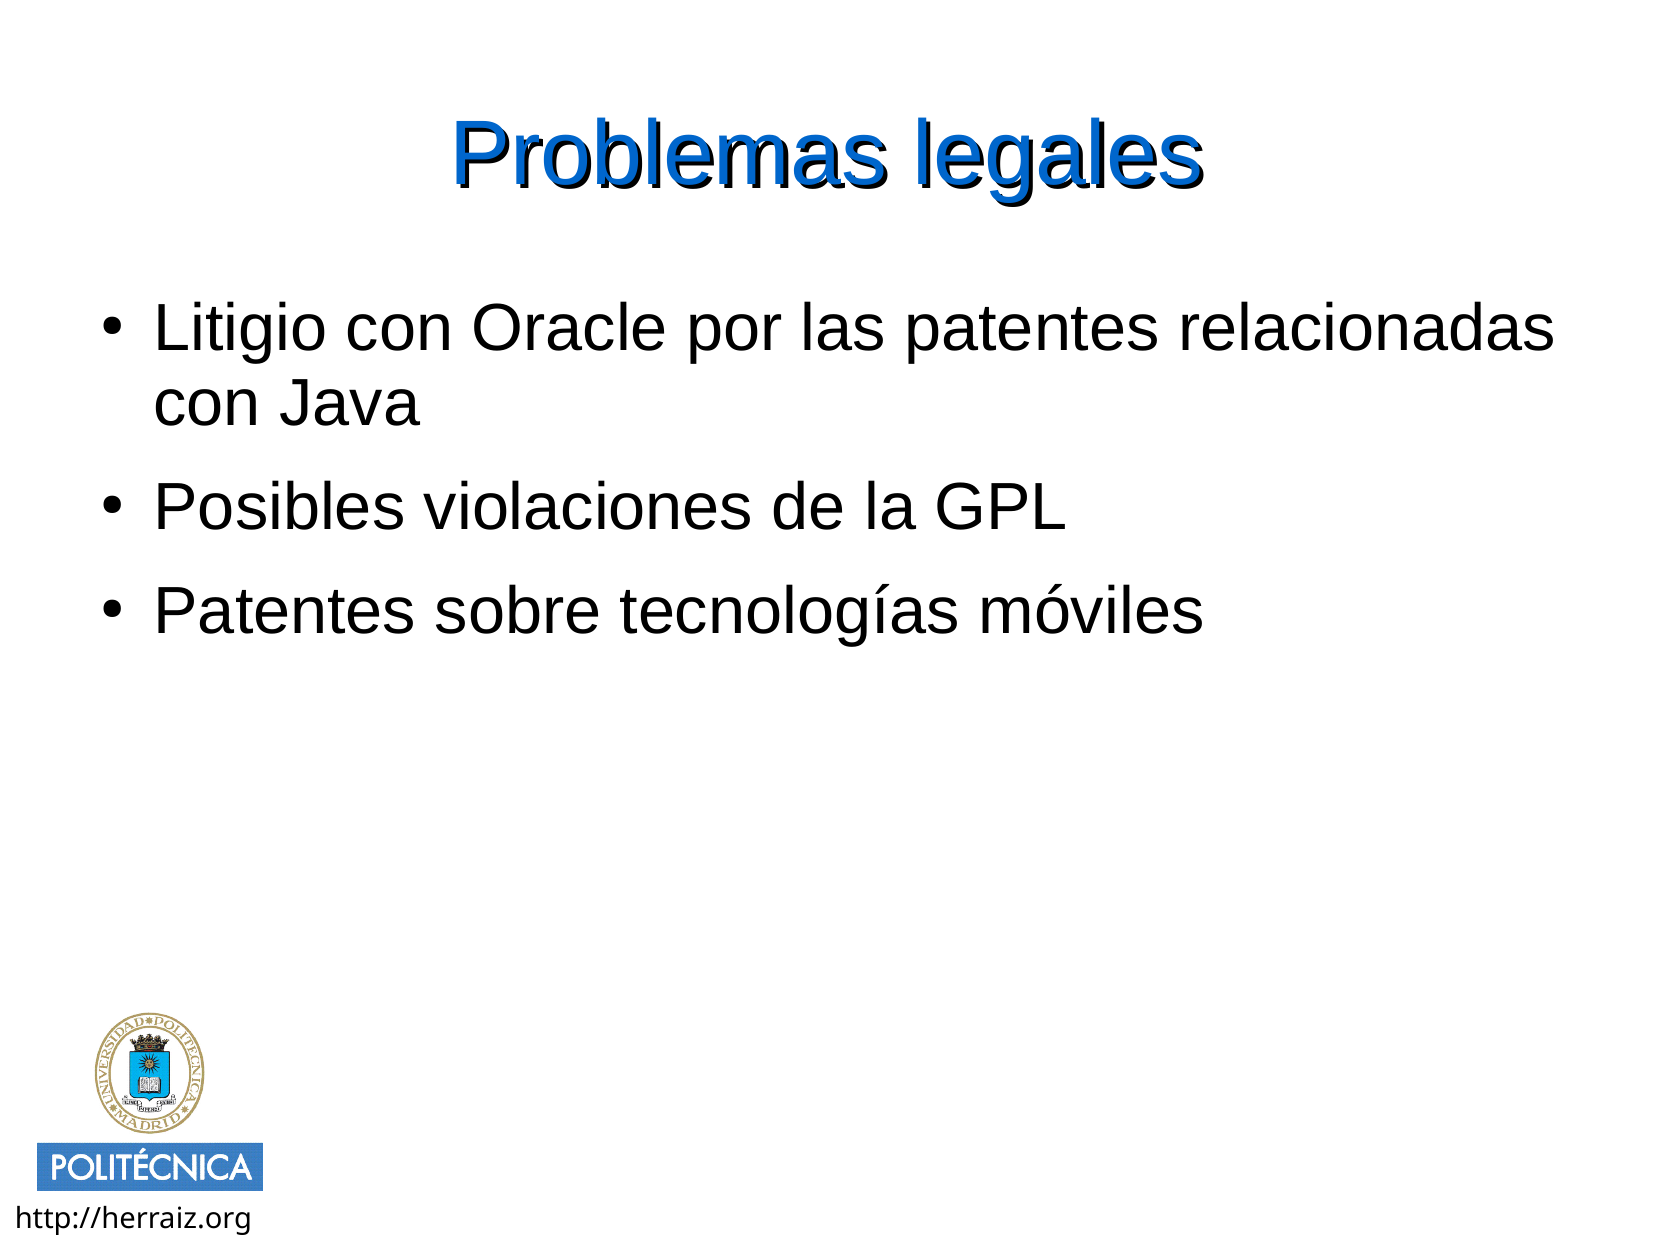

# Problemas legales
Litigio con Oracle por las patentes relacionadas con Java
Posibles violaciones de la GPL
Patentes sobre tecnologías móviles